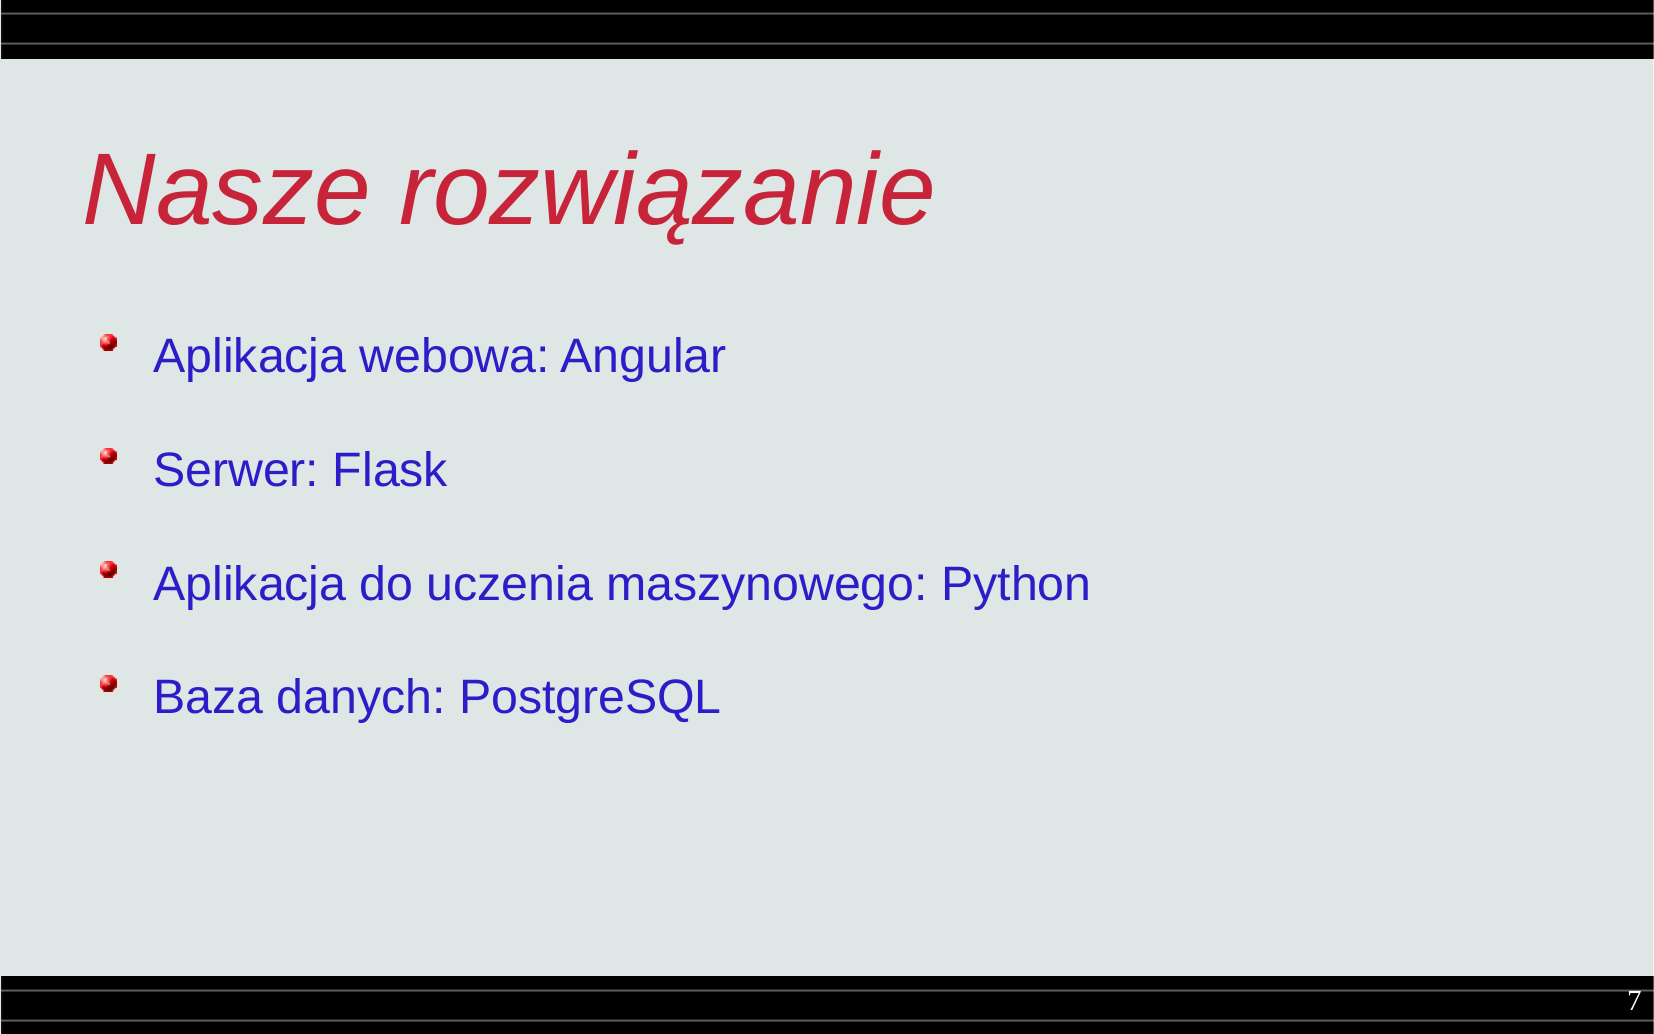

# Nasze rozwiązanie
Aplikacja webowa: Angular
Serwer: Flask
Aplikacja do uczenia maszynowego: Python
Baza danych: PostgreSQL